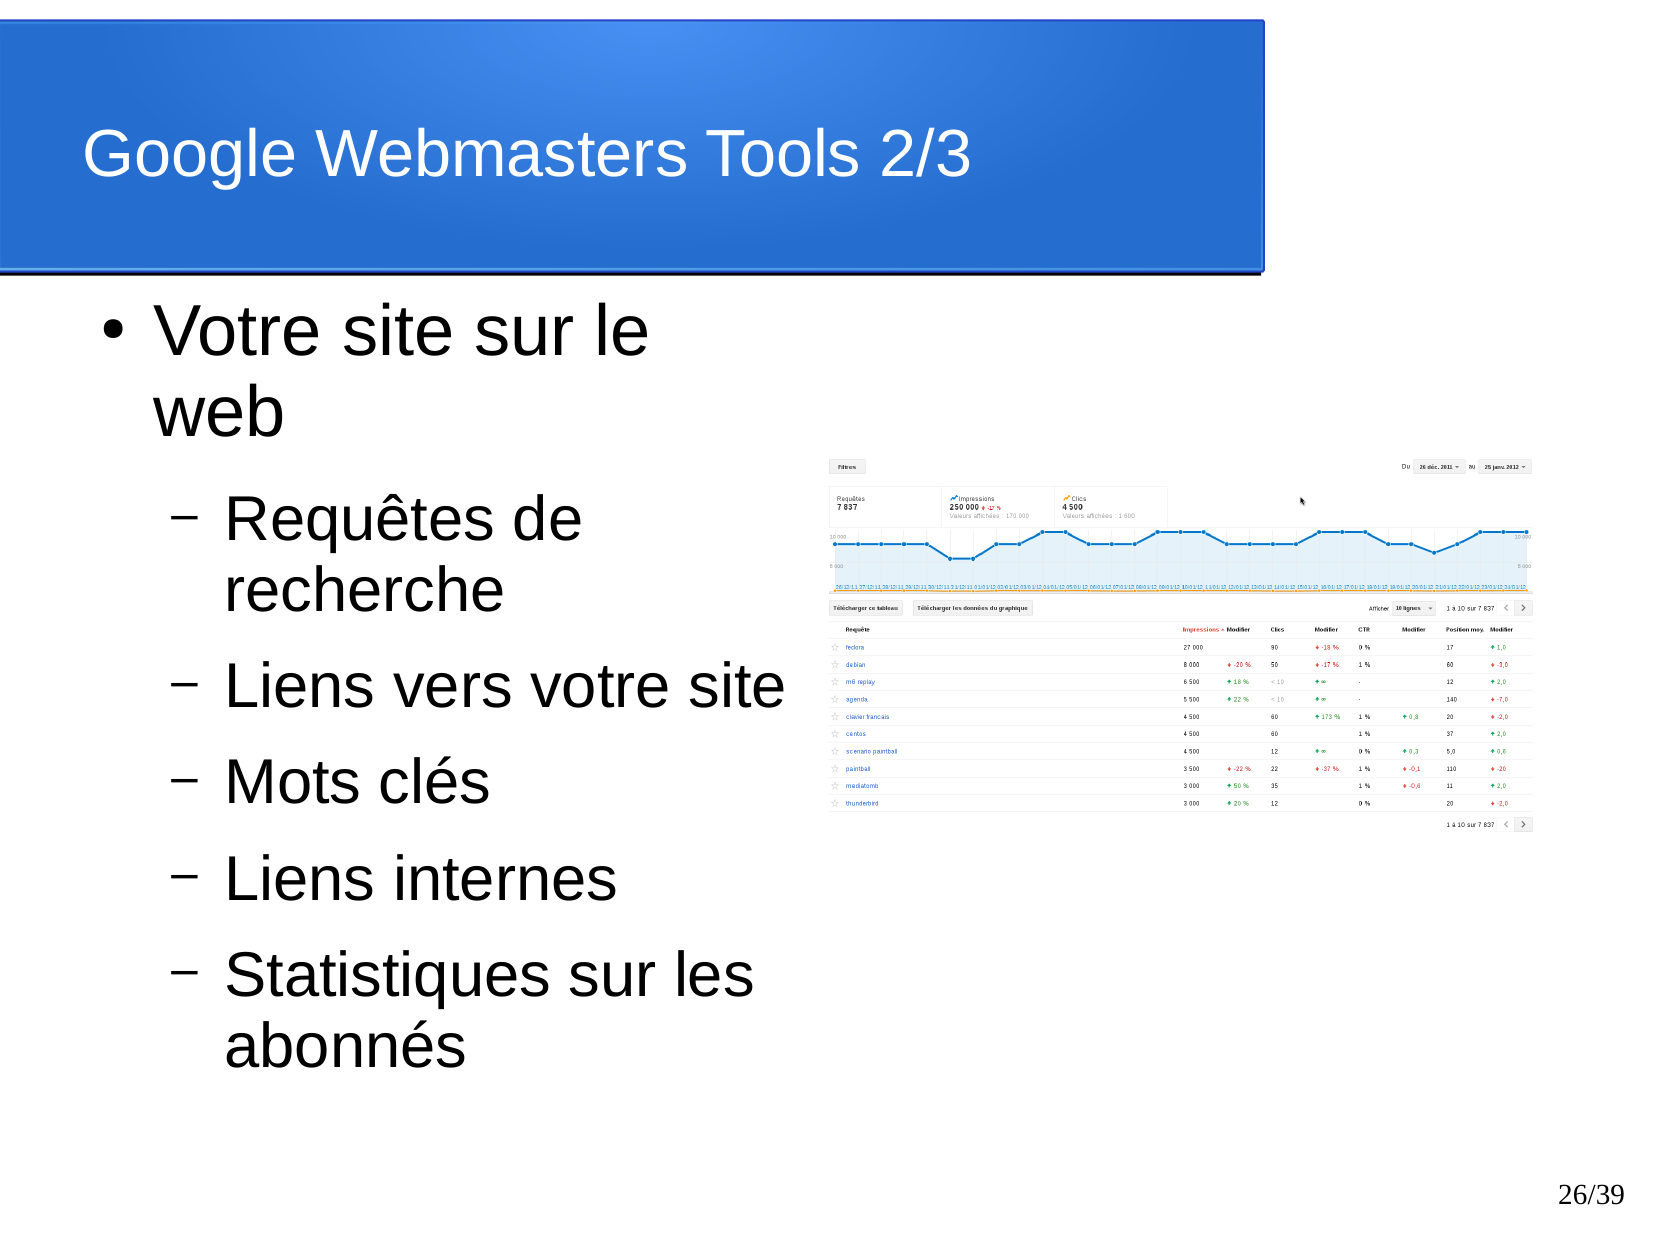

# Google Webmasters Tools 2/3
Votre site sur le web
Requêtes de recherche
Liens vers votre site
Mots clés
Liens internes
Statistiques sur les abonnés